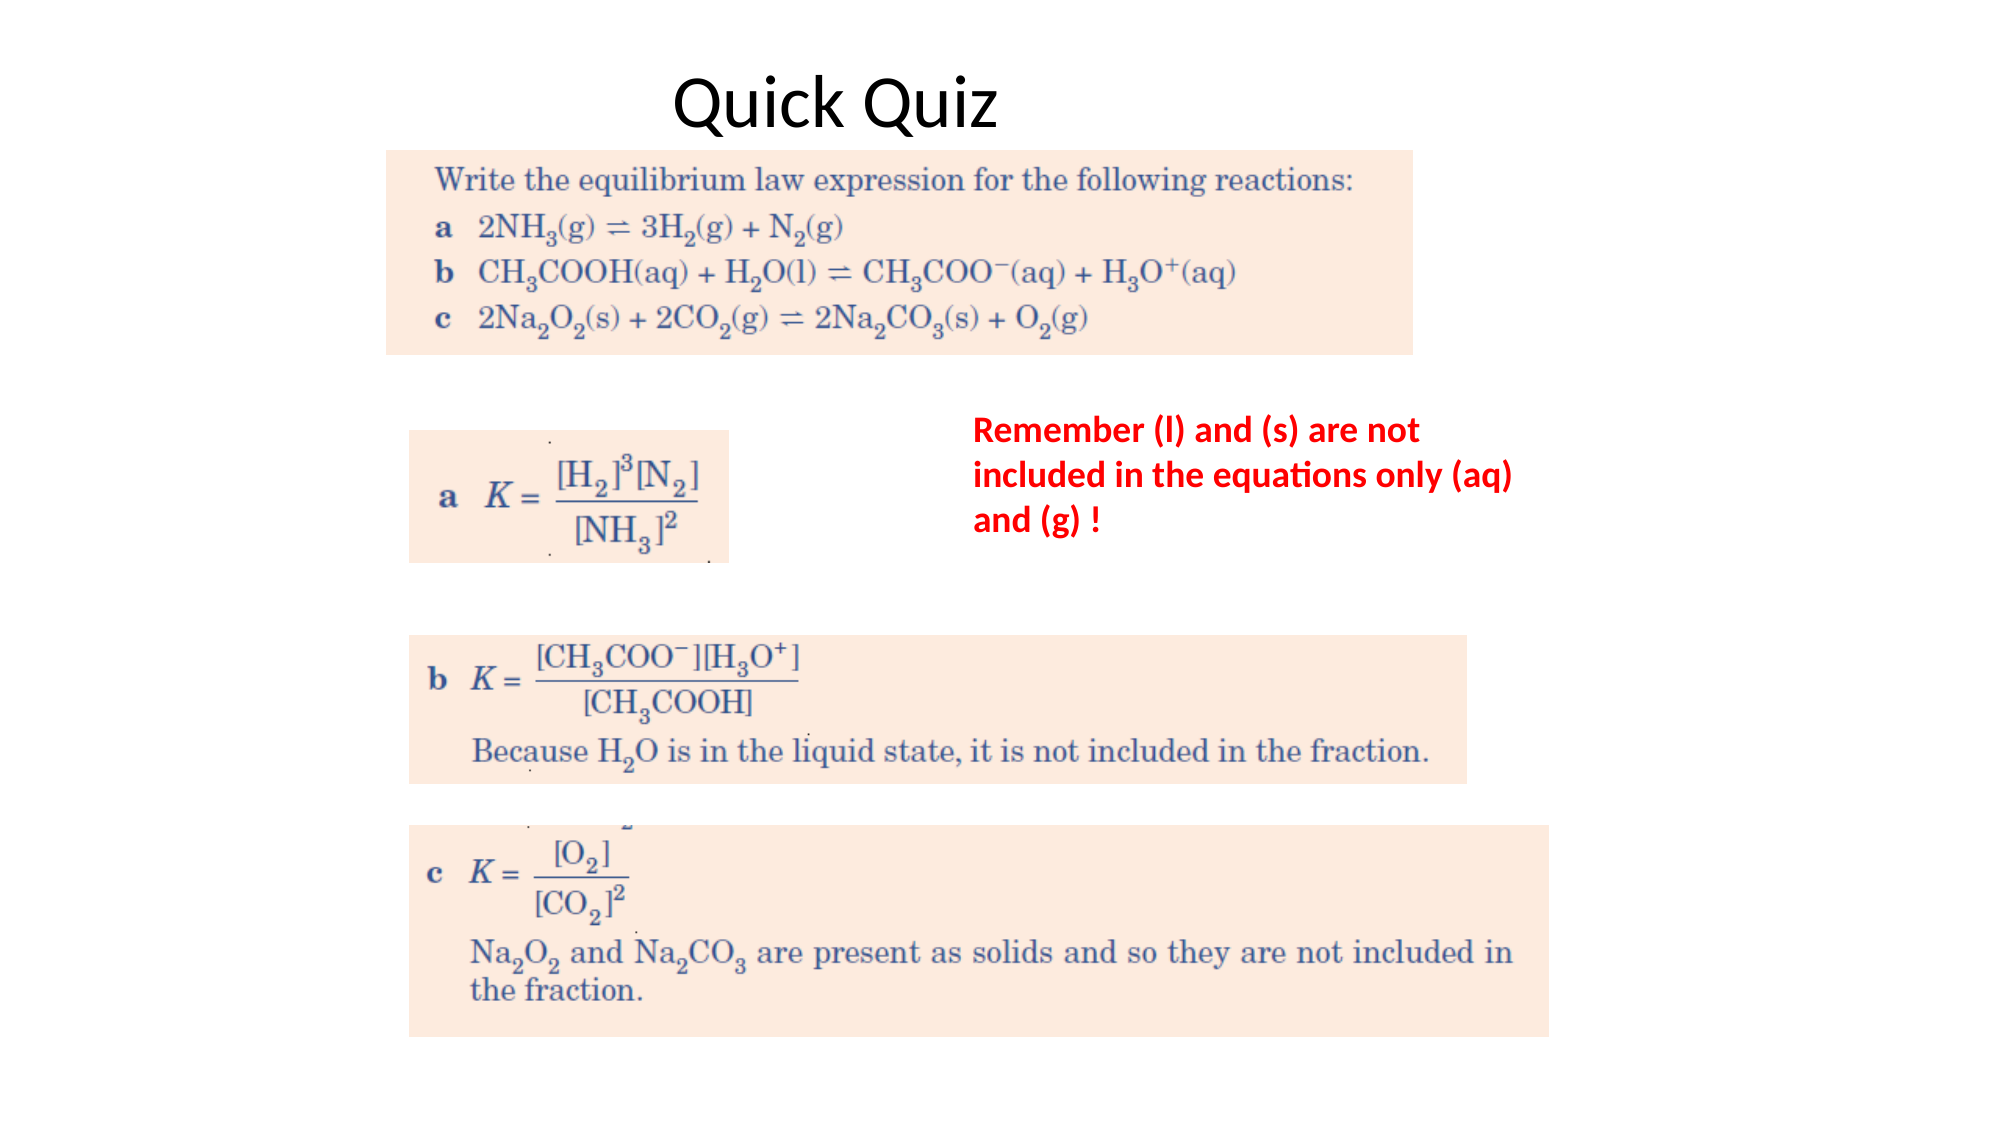

Quick Quiz
Remember (l) and (s) are not included in the equations only (aq) and (g) !